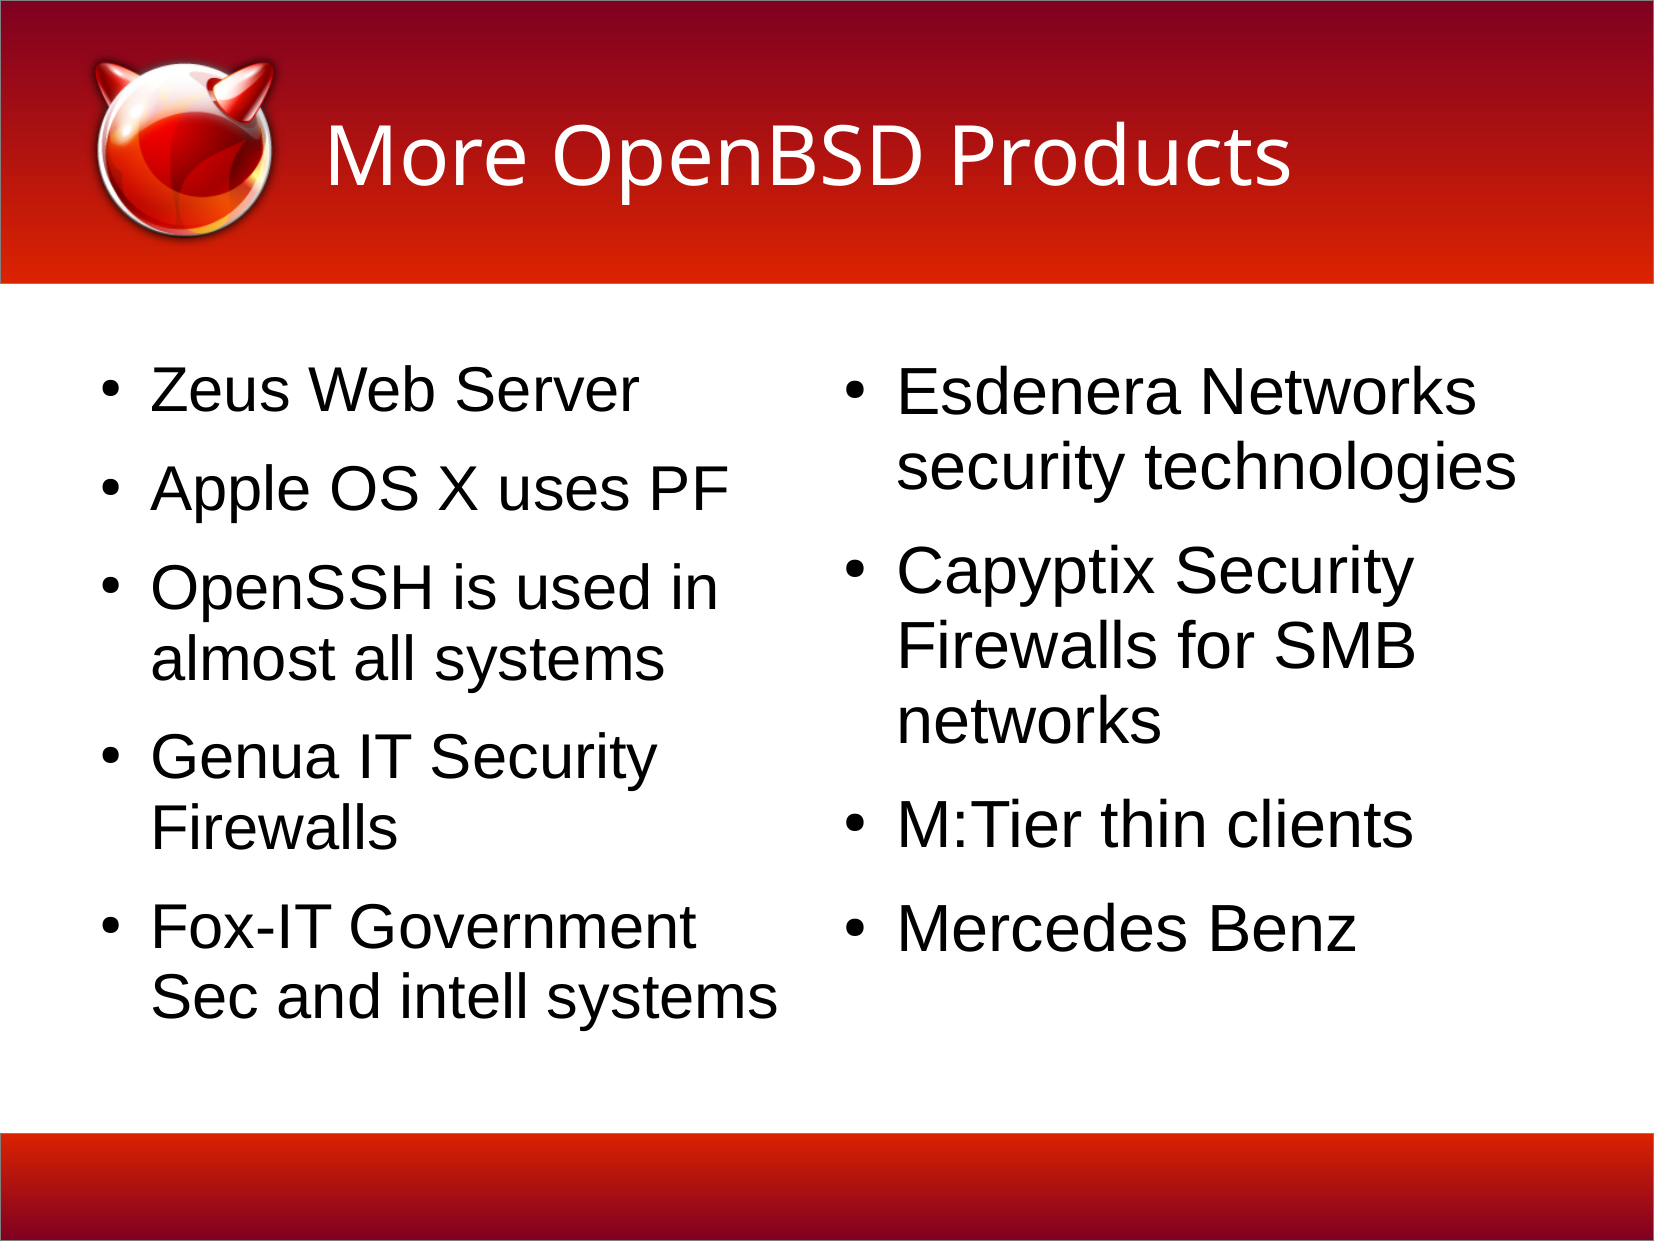

# More OpenBSD Products
Zeus Web Server
Apple OS X uses PF
OpenSSH is used in almost all systems
Genua IT Security Firewalls
Fox-IT Government Sec and intell systems
Esdenera Networks security technologies
Capyptix Security Firewalls for SMB networks
M:Tier thin clients
Mercedes Benz